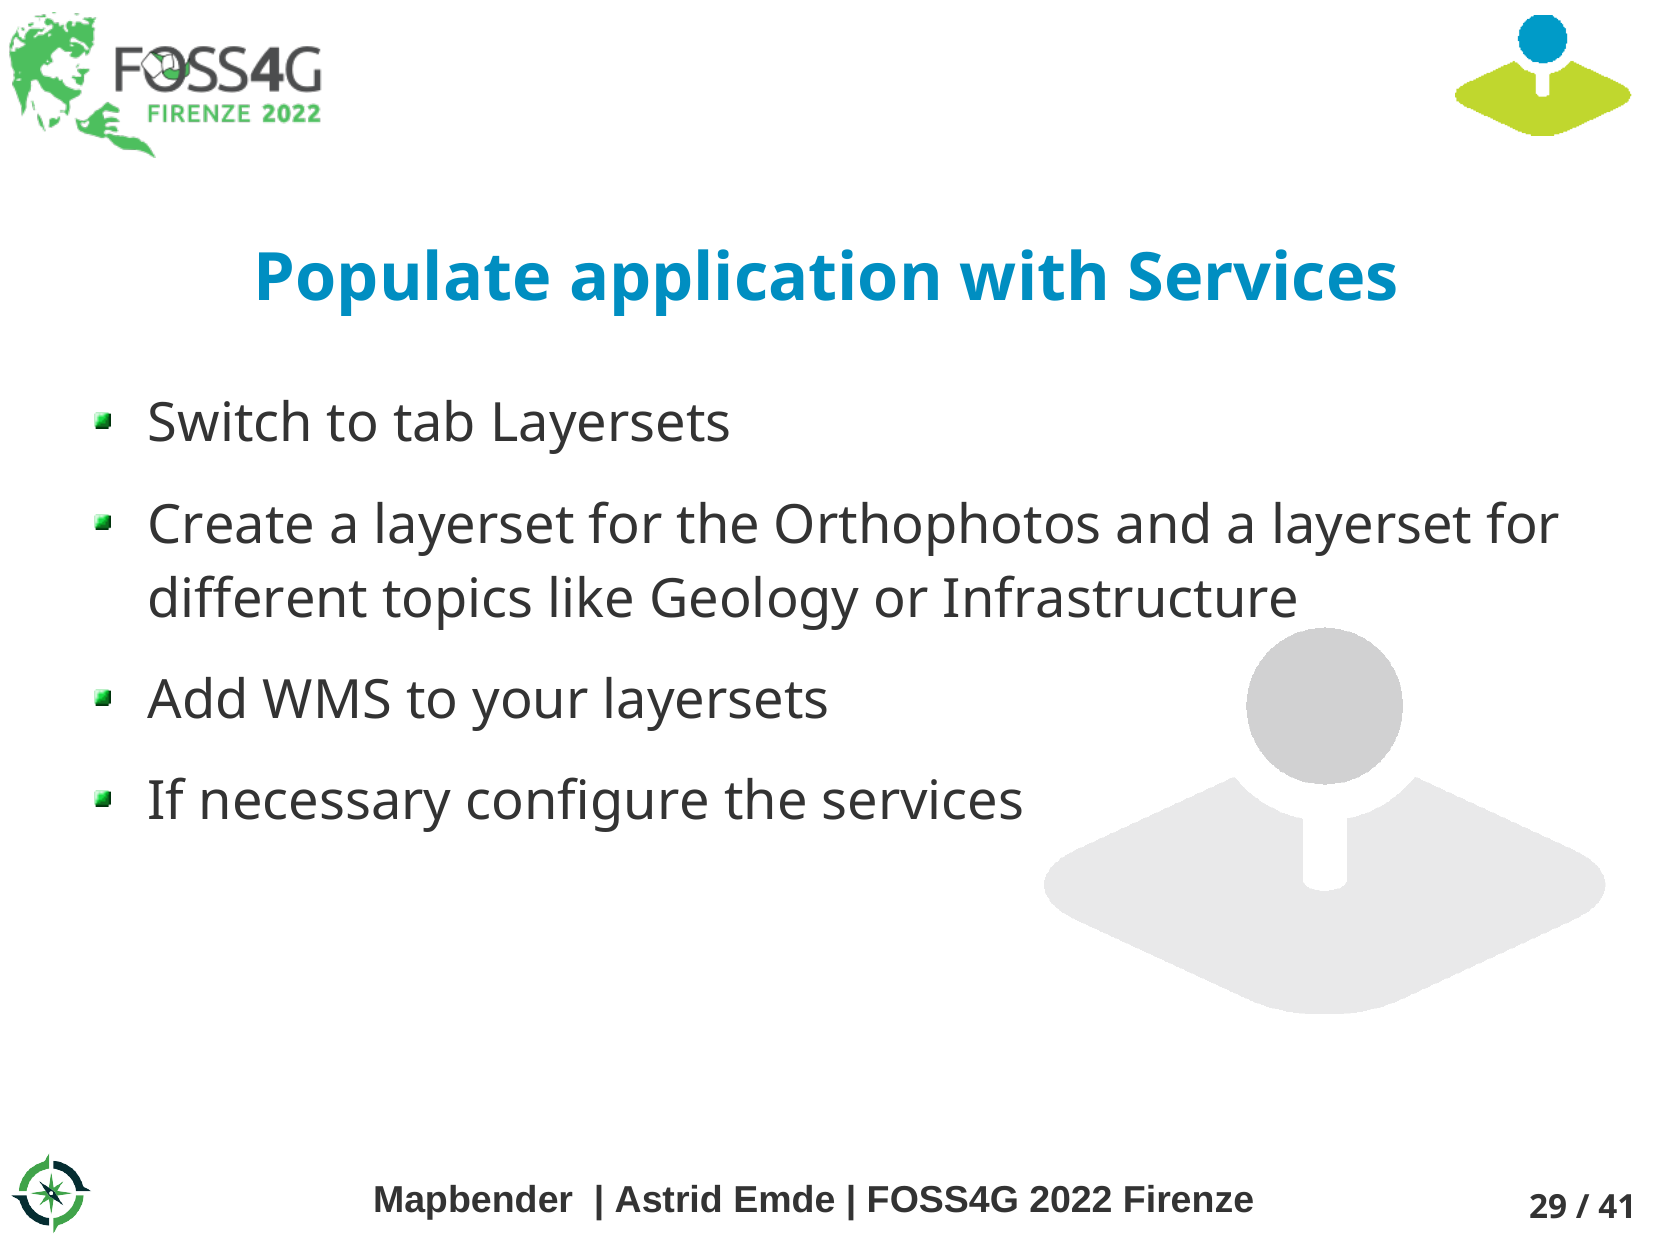

# Populate application with Services
Switch to tab Layersets
Create a layerset for the Orthophotos and a layerset for different topics like Geology or Infrastructure
Add WMS to your layersets
If necessary configure the services